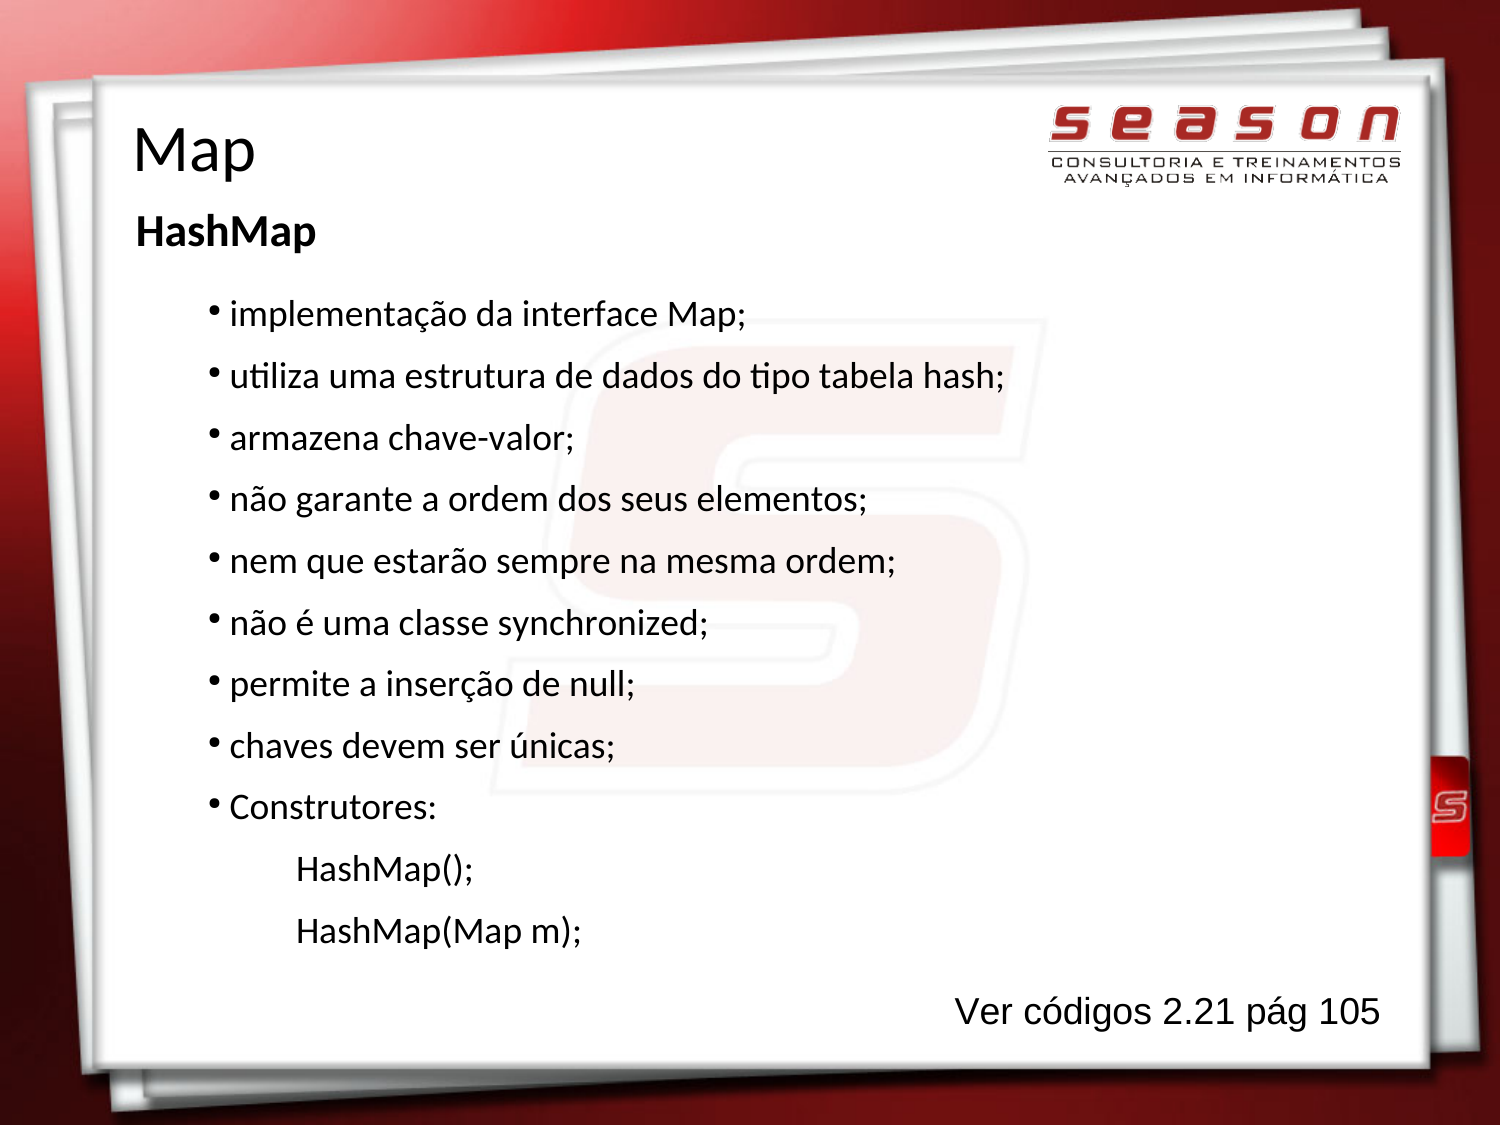

# Map
HashMap
 implementação da interface Map;
 utiliza uma estrutura de dados do tipo tabela hash;
 armazena chave-valor;
 não garante a ordem dos seus elementos;
 nem que estarão sempre na mesma ordem;
 não é uma classe synchronized;
 permite a inserção de null;
 chaves devem ser únicas;
 Construtores:
HashMap();
HashMap(Map m);
Ver códigos 2.21 pág 105